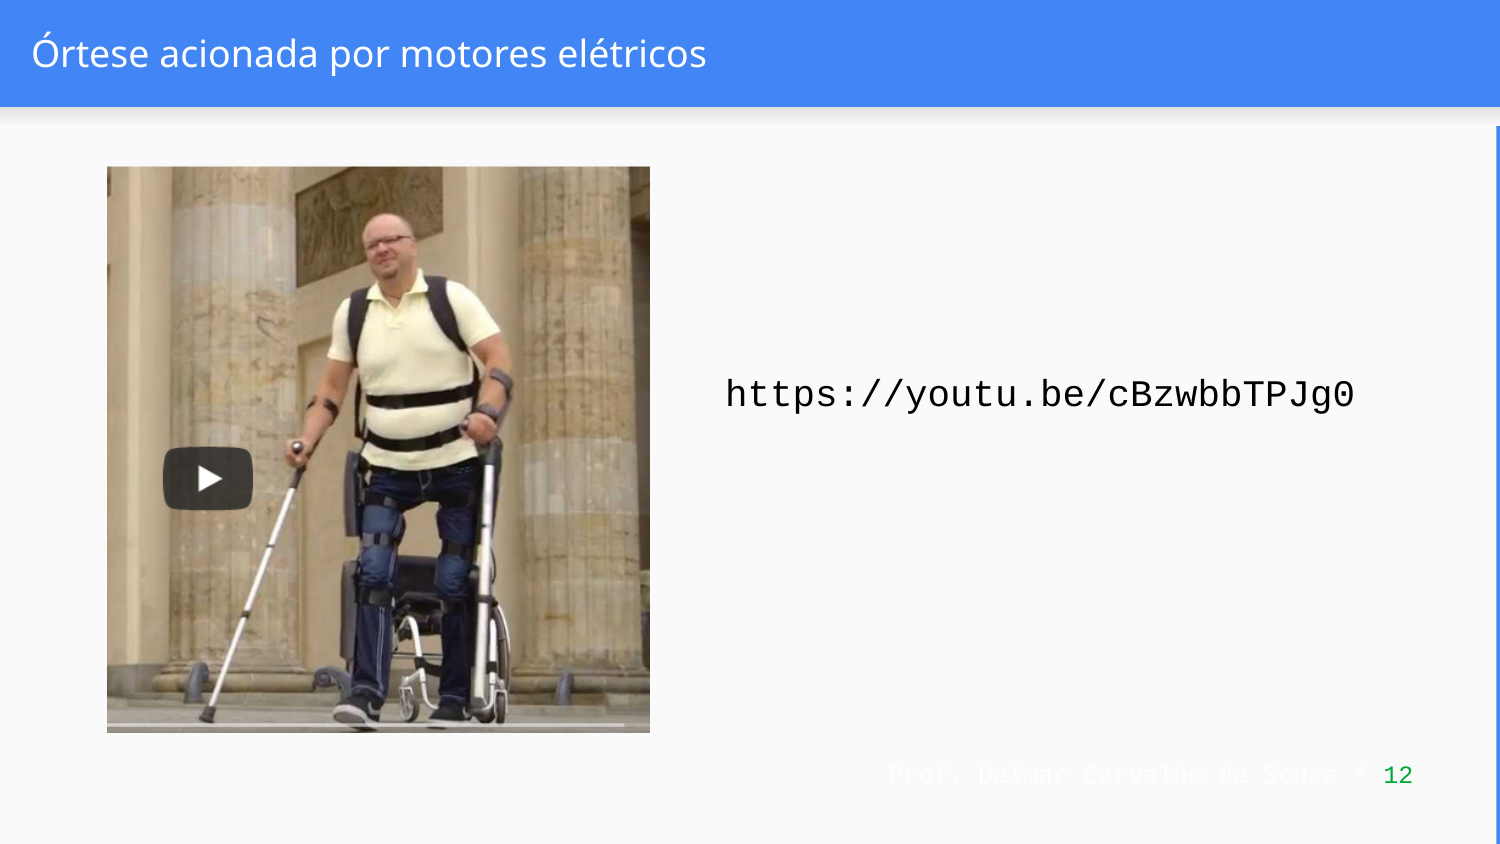

# Órtese acionada por motores elétricos
https://youtu.be/cBzwbbTPJg0